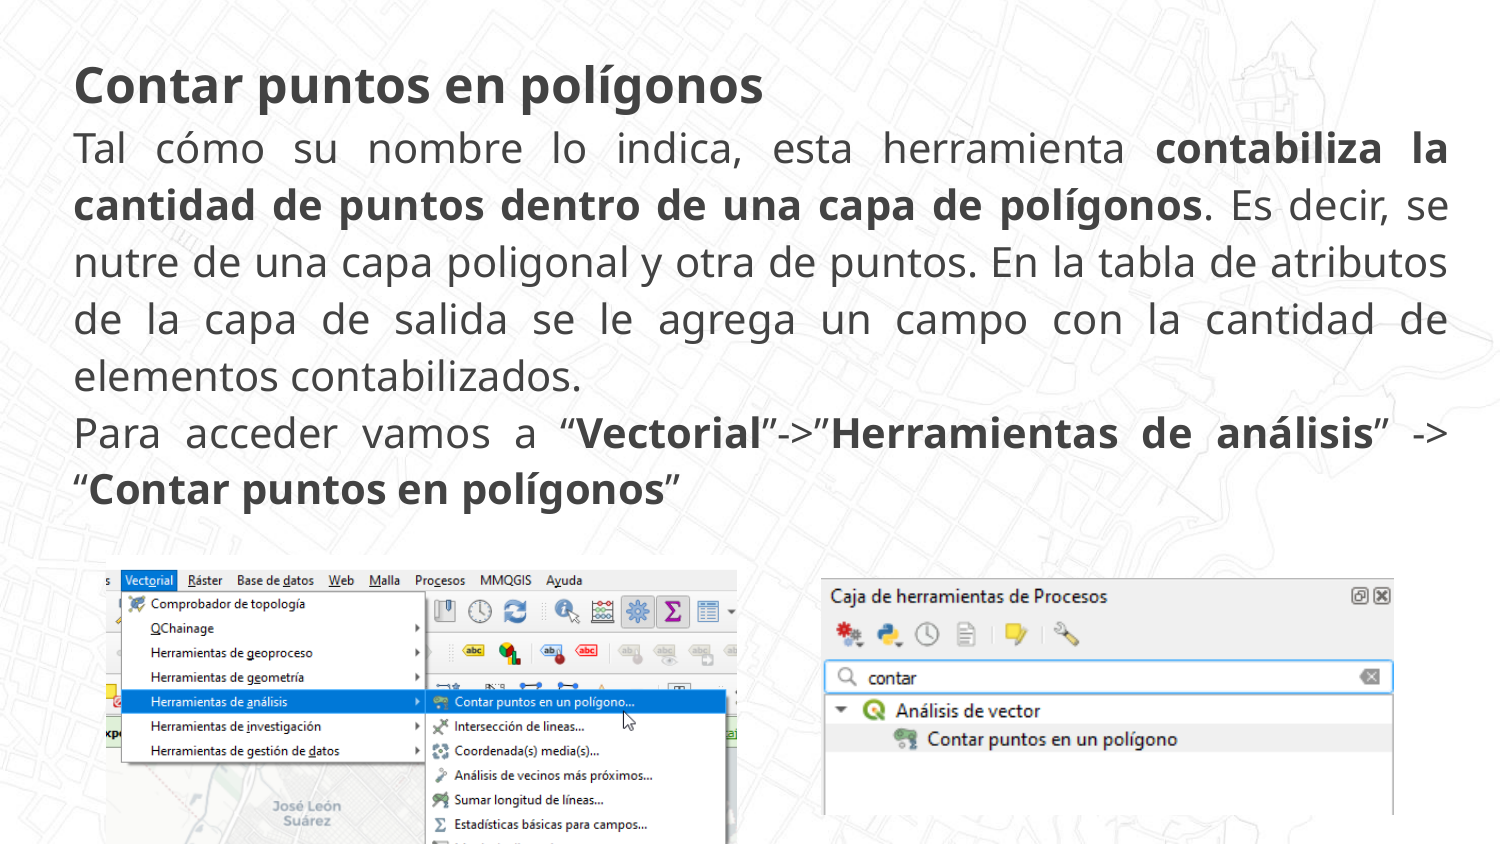

Contar puntos en polígonos
Tal cómo su nombre lo indica, esta herramienta contabiliza la cantidad de puntos dentro de una capa de polígonos. Es decir, se nutre de una capa poligonal y otra de puntos. En la tabla de atributos de la capa de salida se le agrega un campo con la cantidad de elementos contabilizados.
Para acceder vamos a “Vectorial”->”Herramientas de análisis” -> “Contar puntos en polígonos”